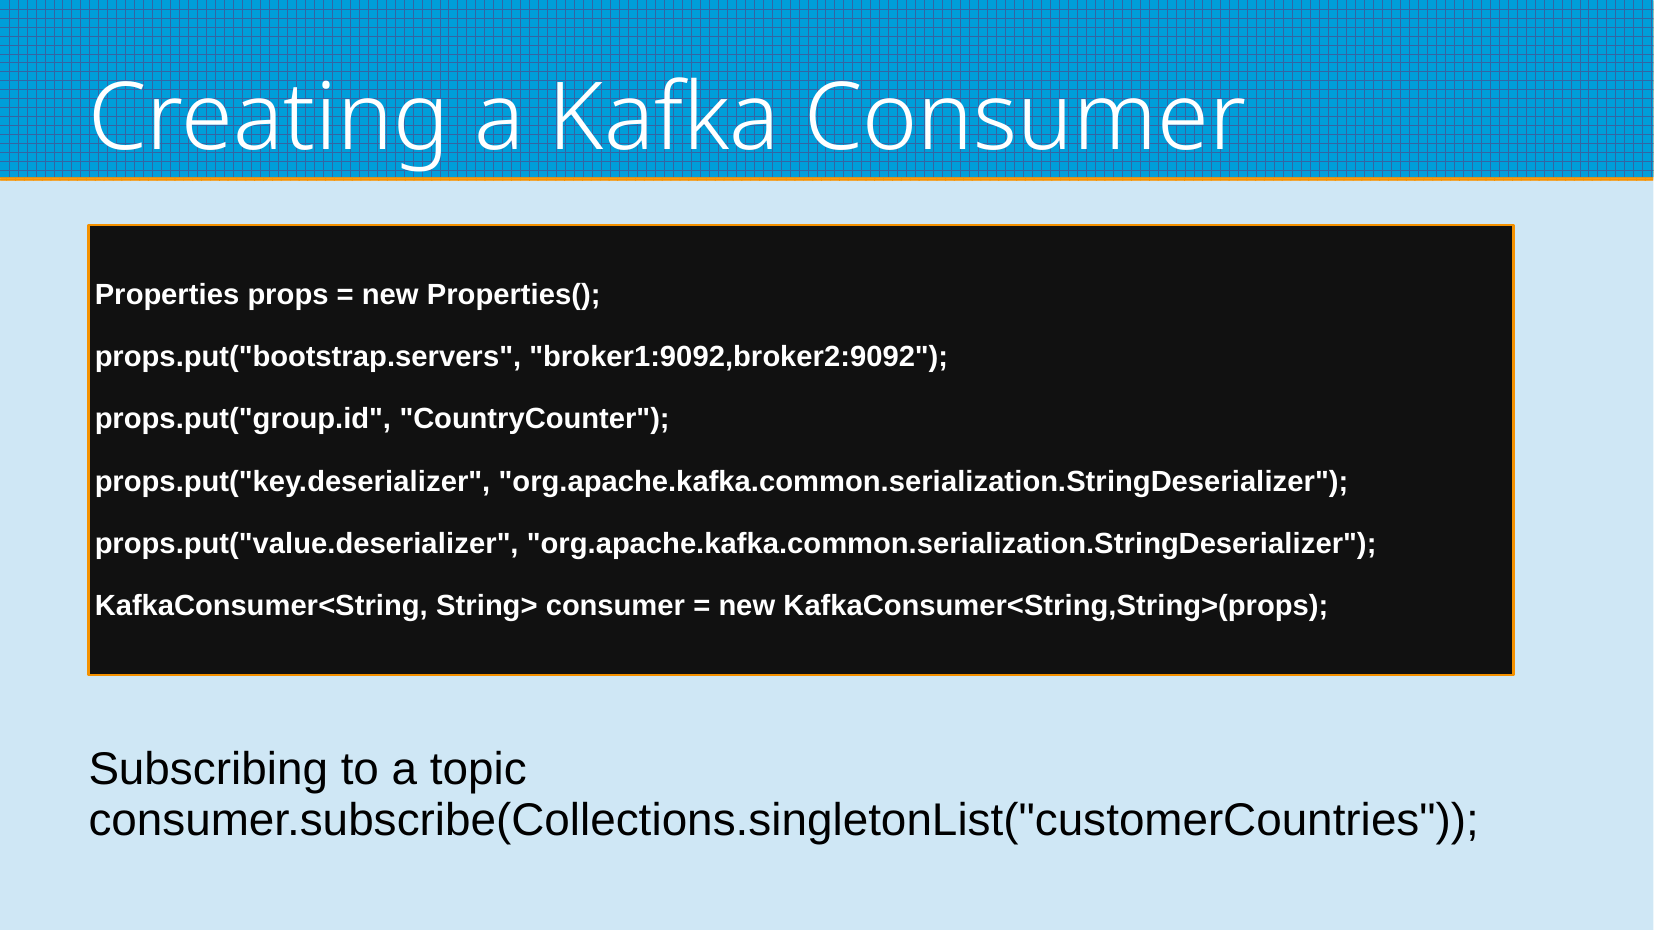

# Creating a Kafka Consumer
Properties props = new Properties();
props.put("bootstrap.servers", "broker1:9092,broker2:9092");
props.put("group.id", "CountryCounter");
props.put("key.deserializer", "org.apache.kafka.common.serialization.StringDeserializer");
props.put("value.deserializer", "org.apache.kafka.common.serialization.StringDeserializer");
KafkaConsumer<String, String> consumer = new KafkaConsumer<String,String>(props);
Subscribing to a topic
consumer.subscribe(Collections.singletonList("customerCountries"));